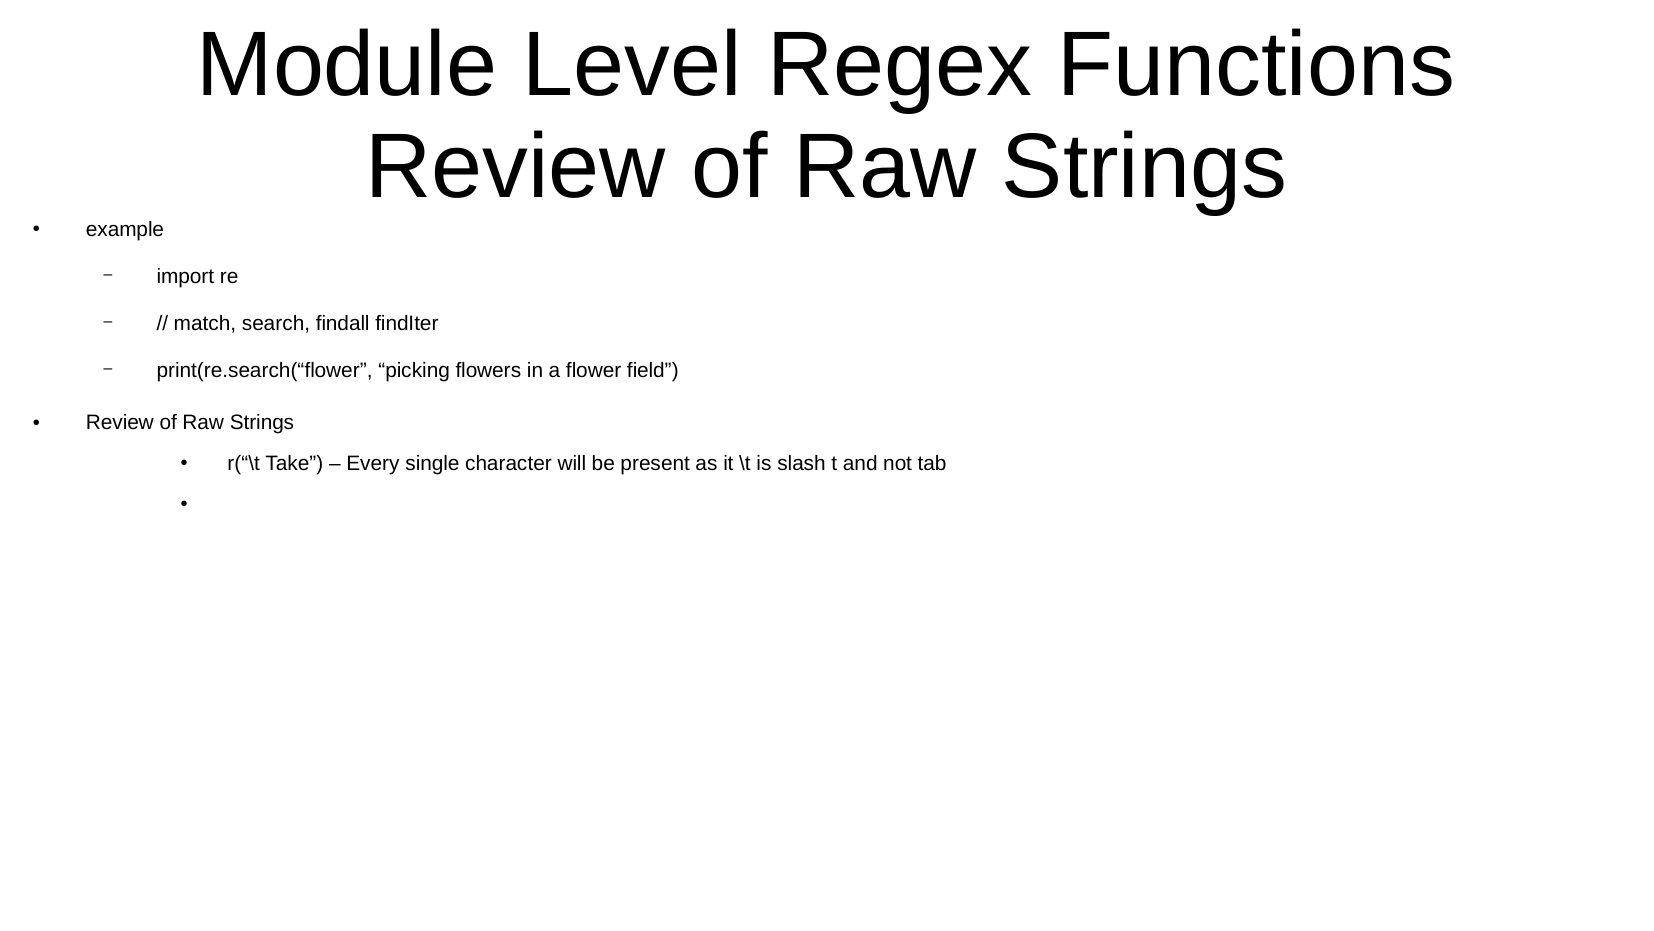

# Module Level Regex Functions Review of Raw Strings
example
import re
// match, search, findall findIter
print(re.search(“flower”, “picking flowers in a flower field”)
Review of Raw Strings
r(“\t Take”) – Every single character will be present as it \t is slash t and not tab